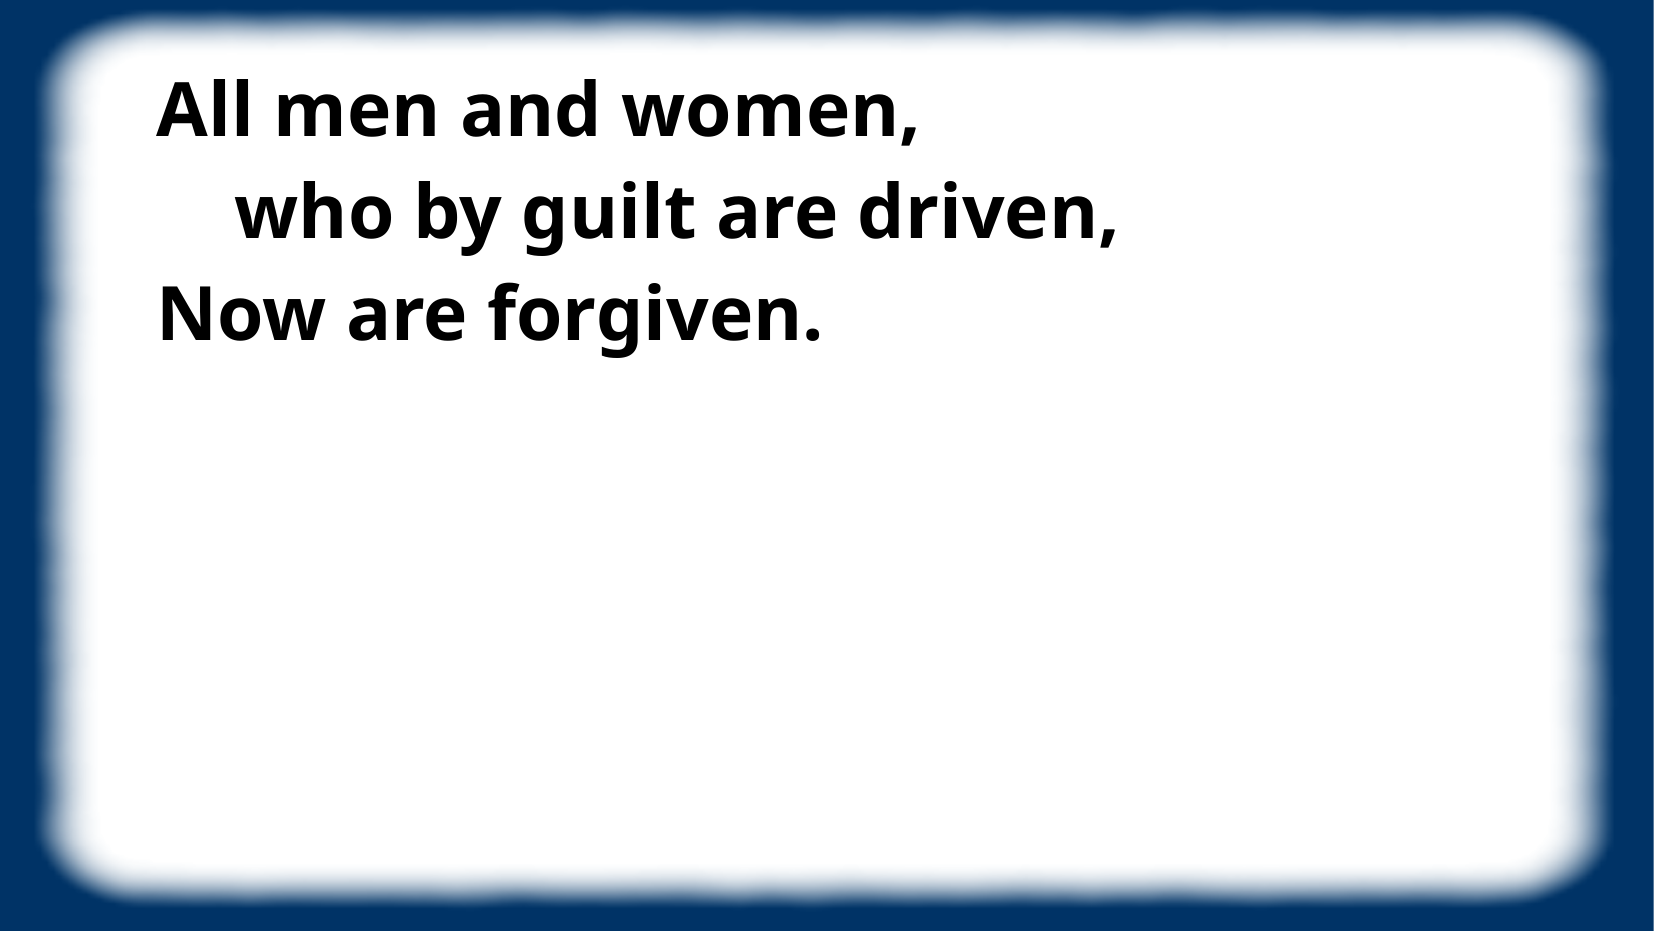

All men and women,
 who by guilt are driven,
 Now are forgiven.